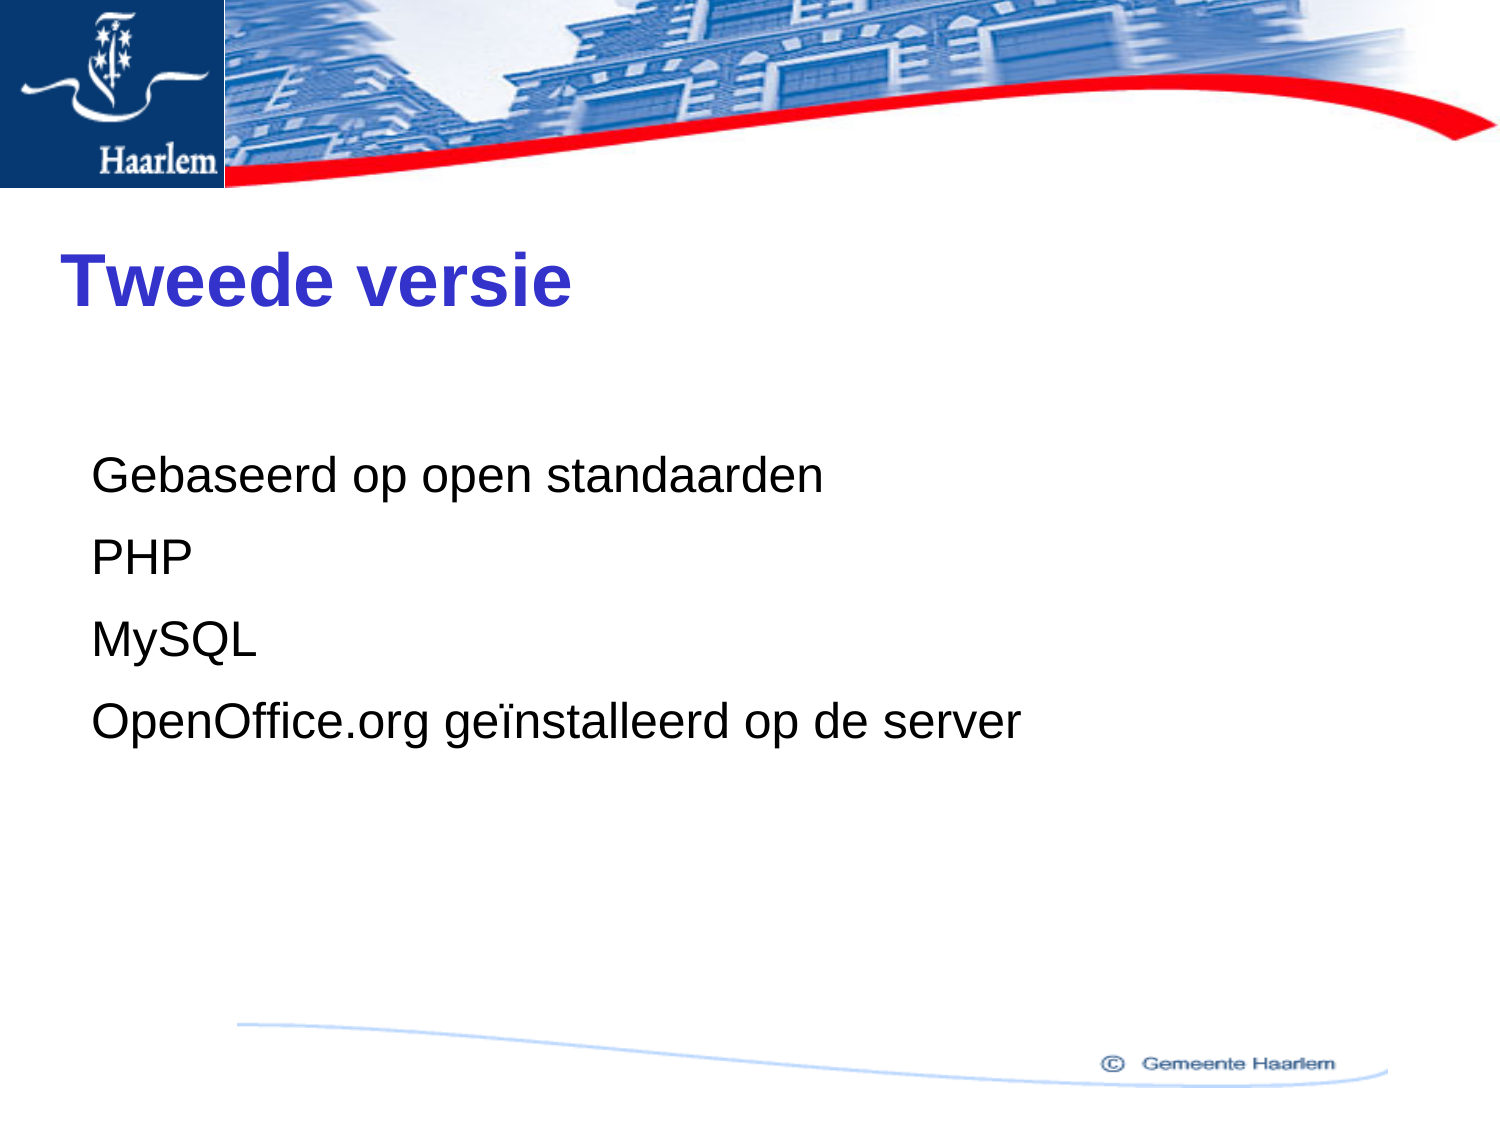

Tweede versie
 Gebaseerd op open standaarden
 PHP
 MySQL
 OpenOffice.org geїnstalleerd op de server